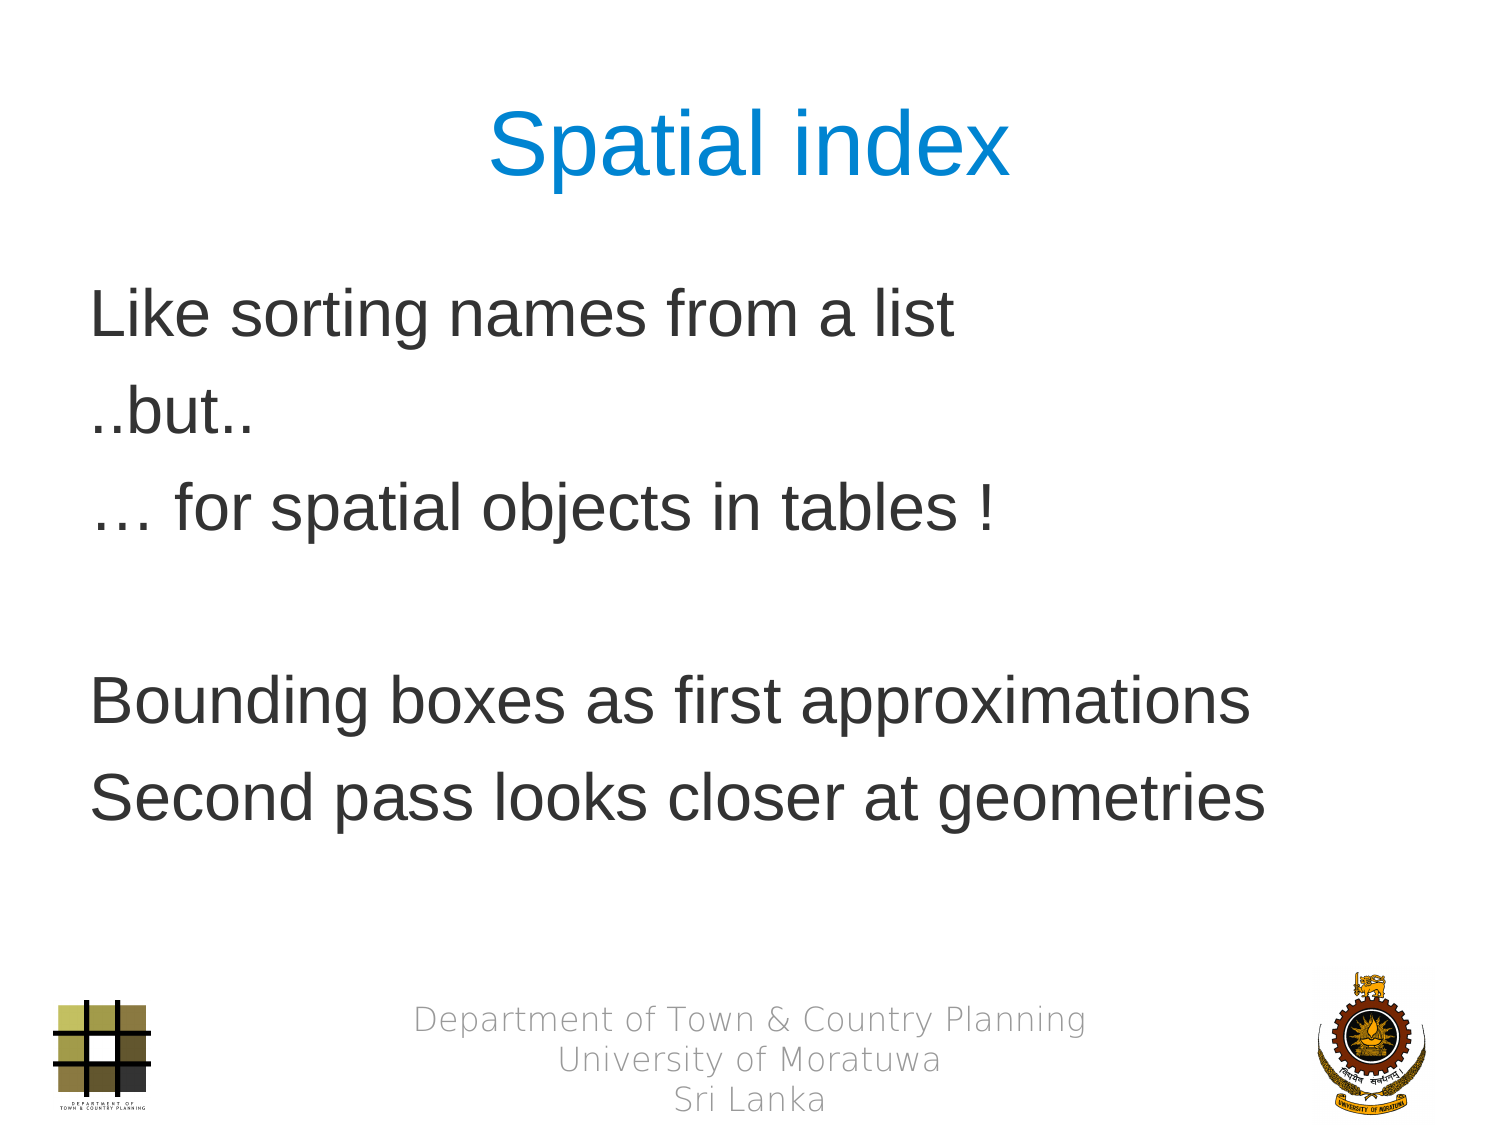

# Spatial index
Like sorting names from a list
..but..
… for spatial objects in tables !
Bounding boxes as first approximations
Second pass looks closer at geometries